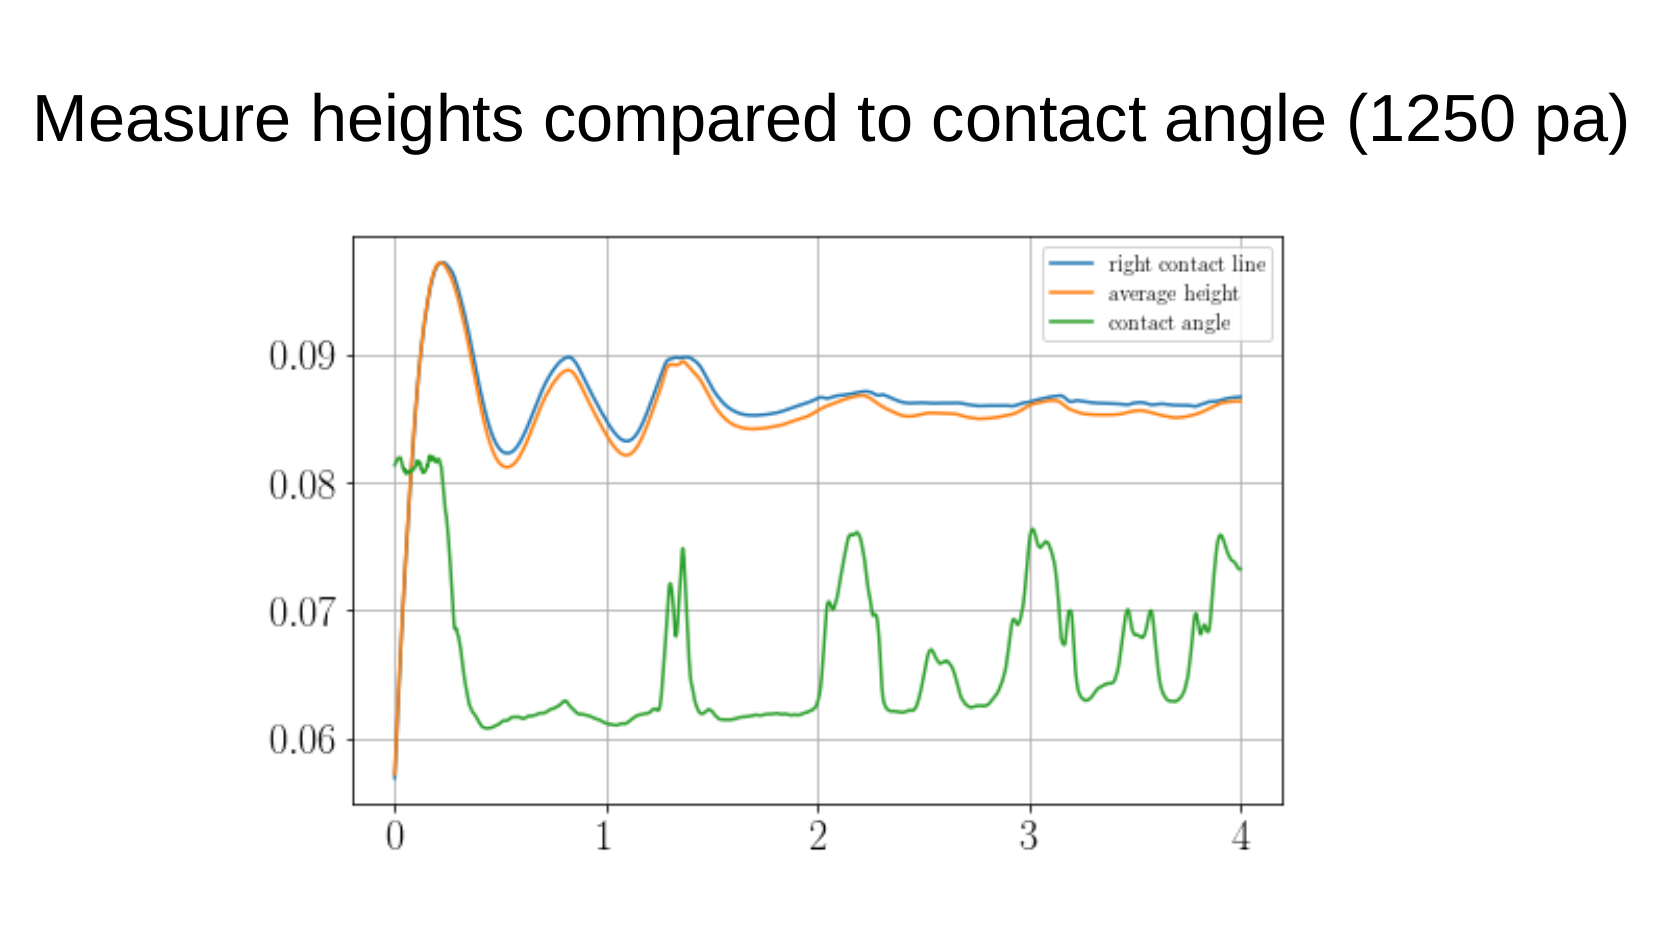

# Measure heights compared to contact angle (1250 pa)